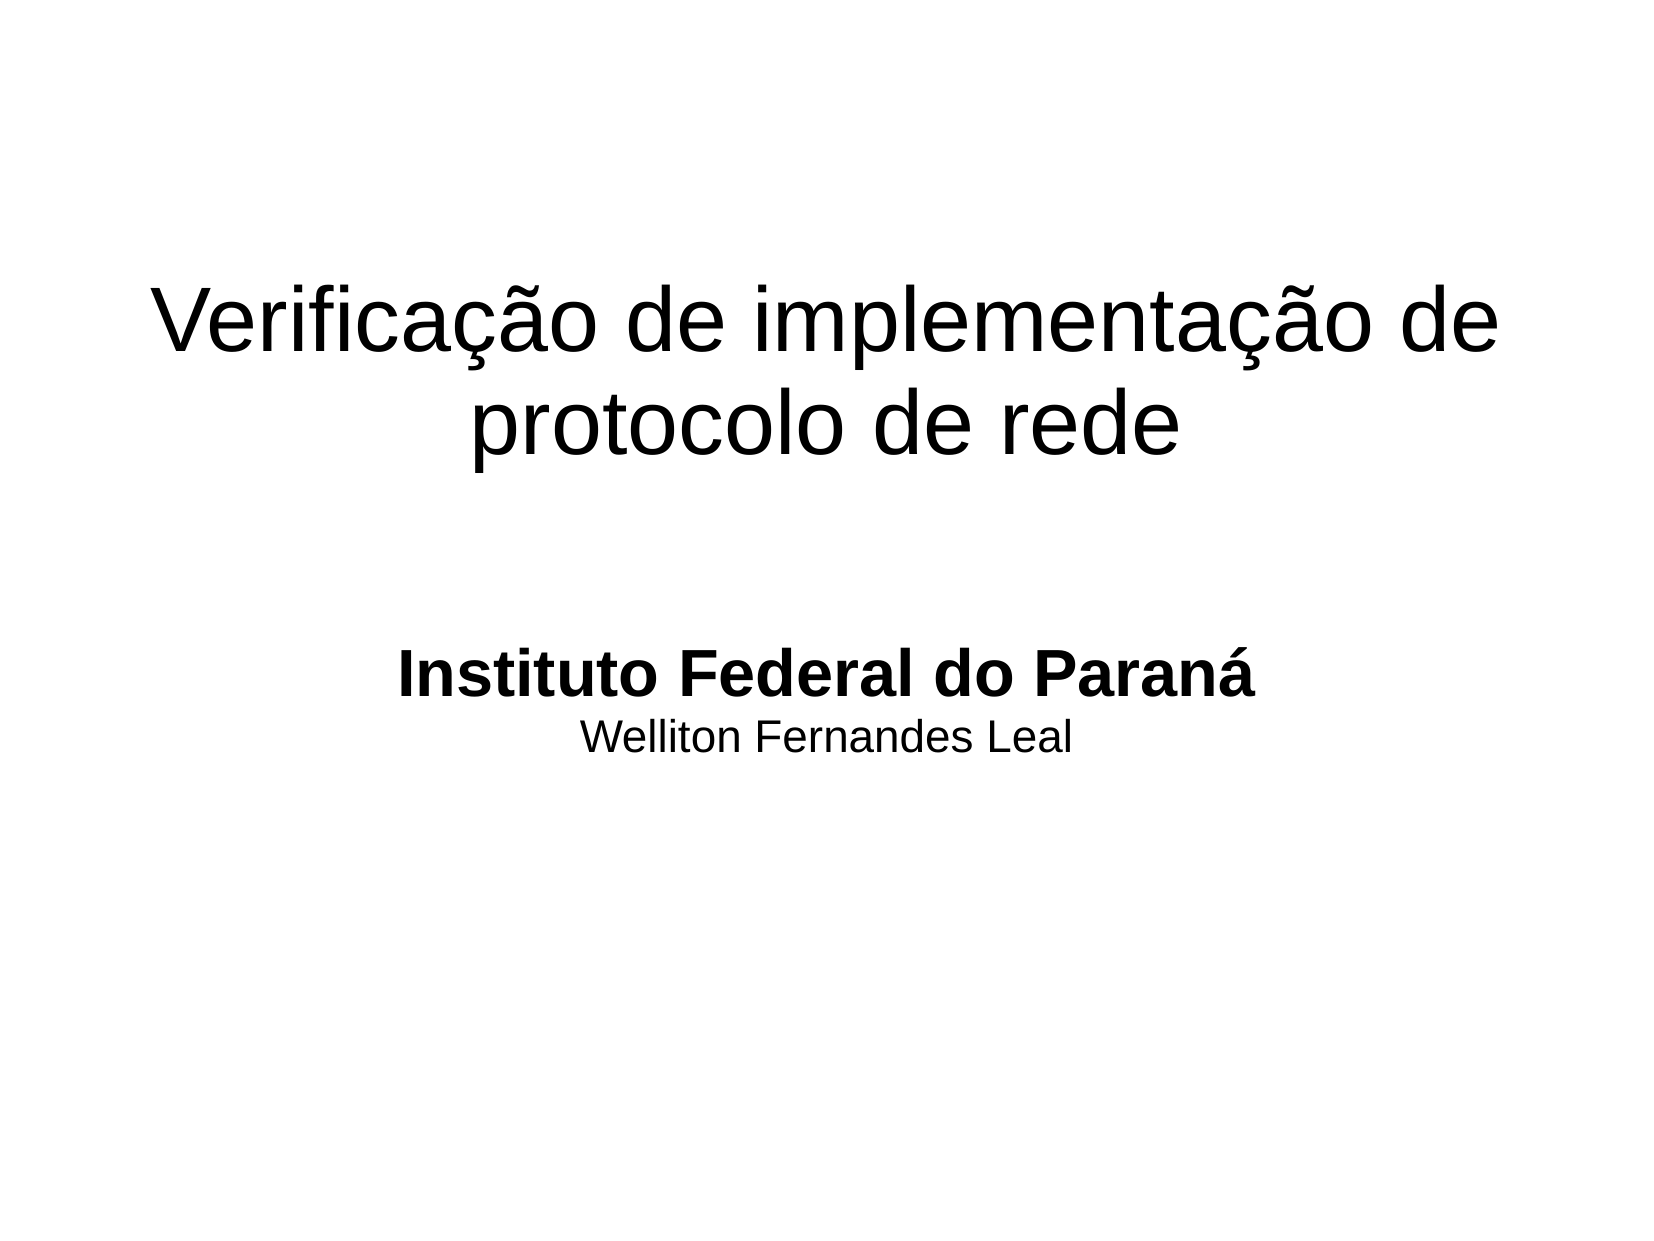

# Verificação de implementação de protocolo de rede
Instituto Federal do Paraná
Welliton Fernandes Leal